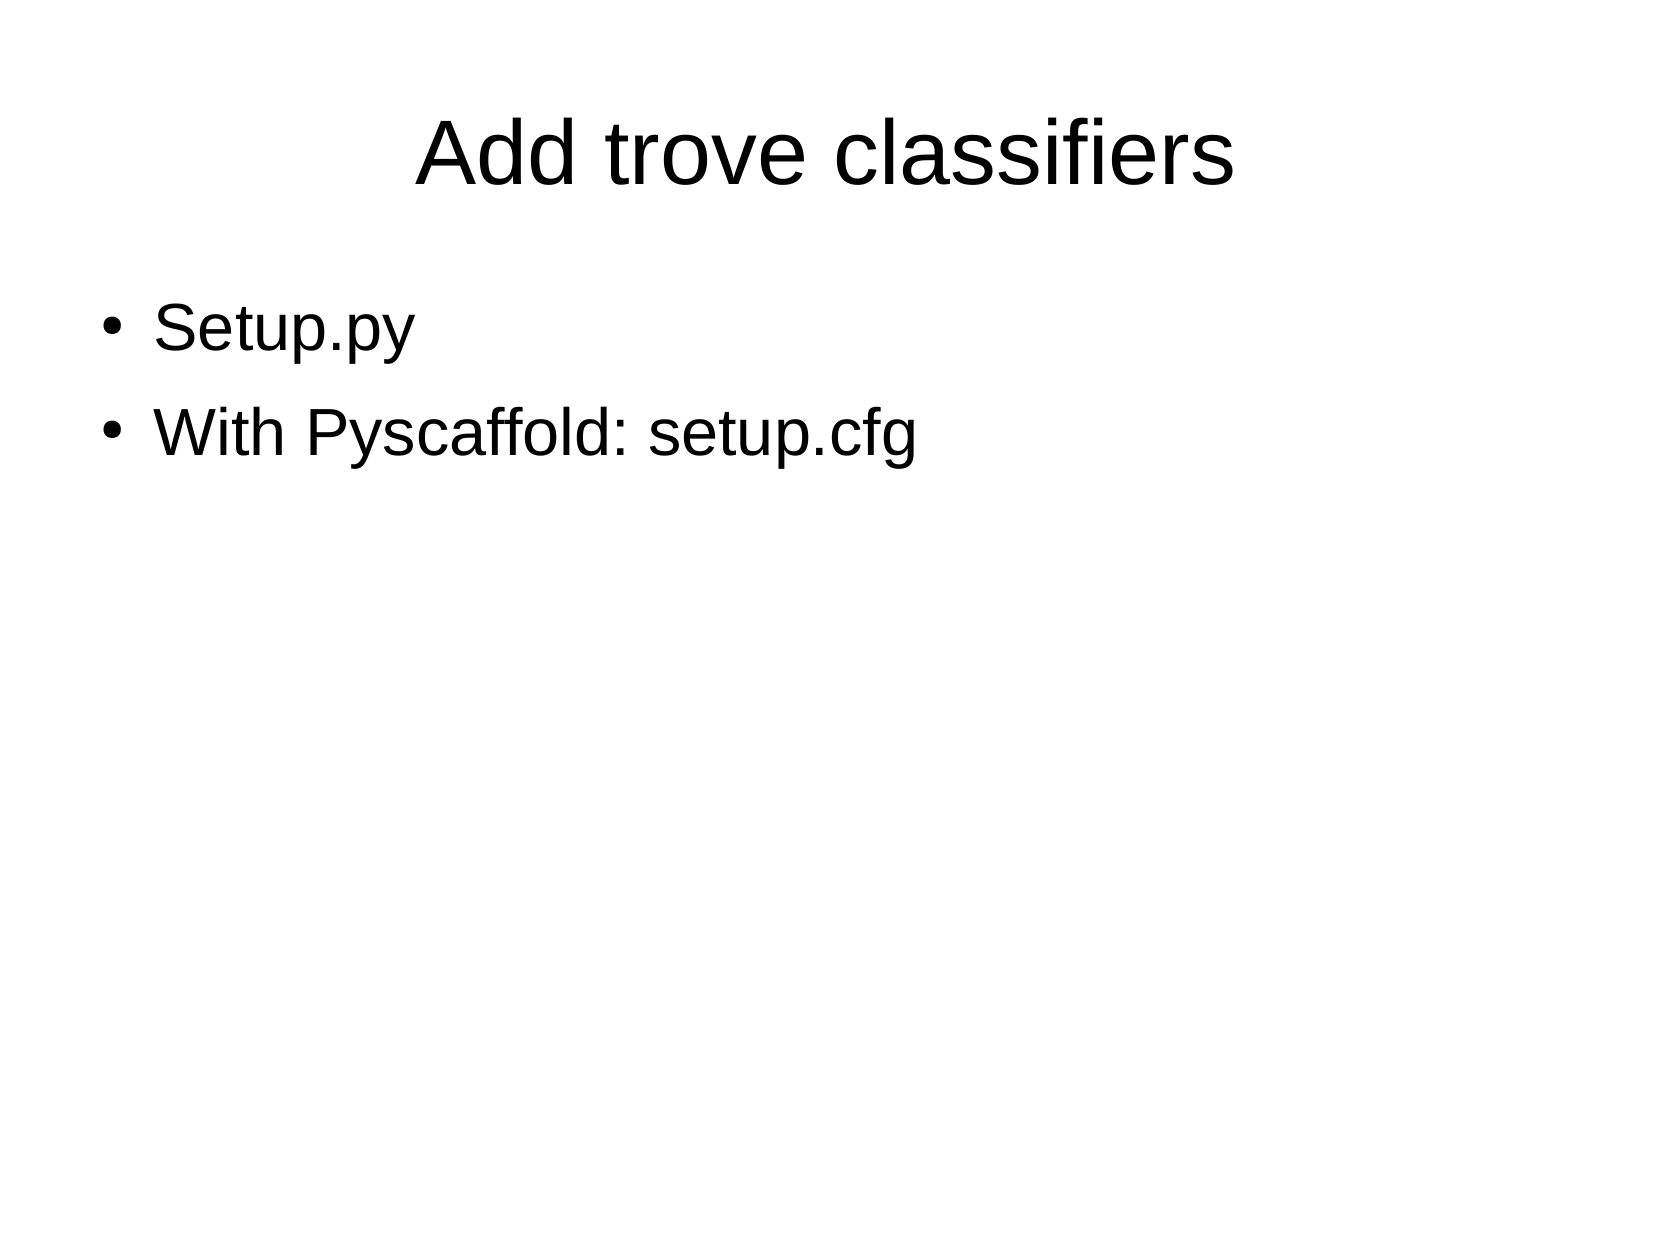

# Add trove classifiers
Setup.py
With Pyscaffold: setup.cfg